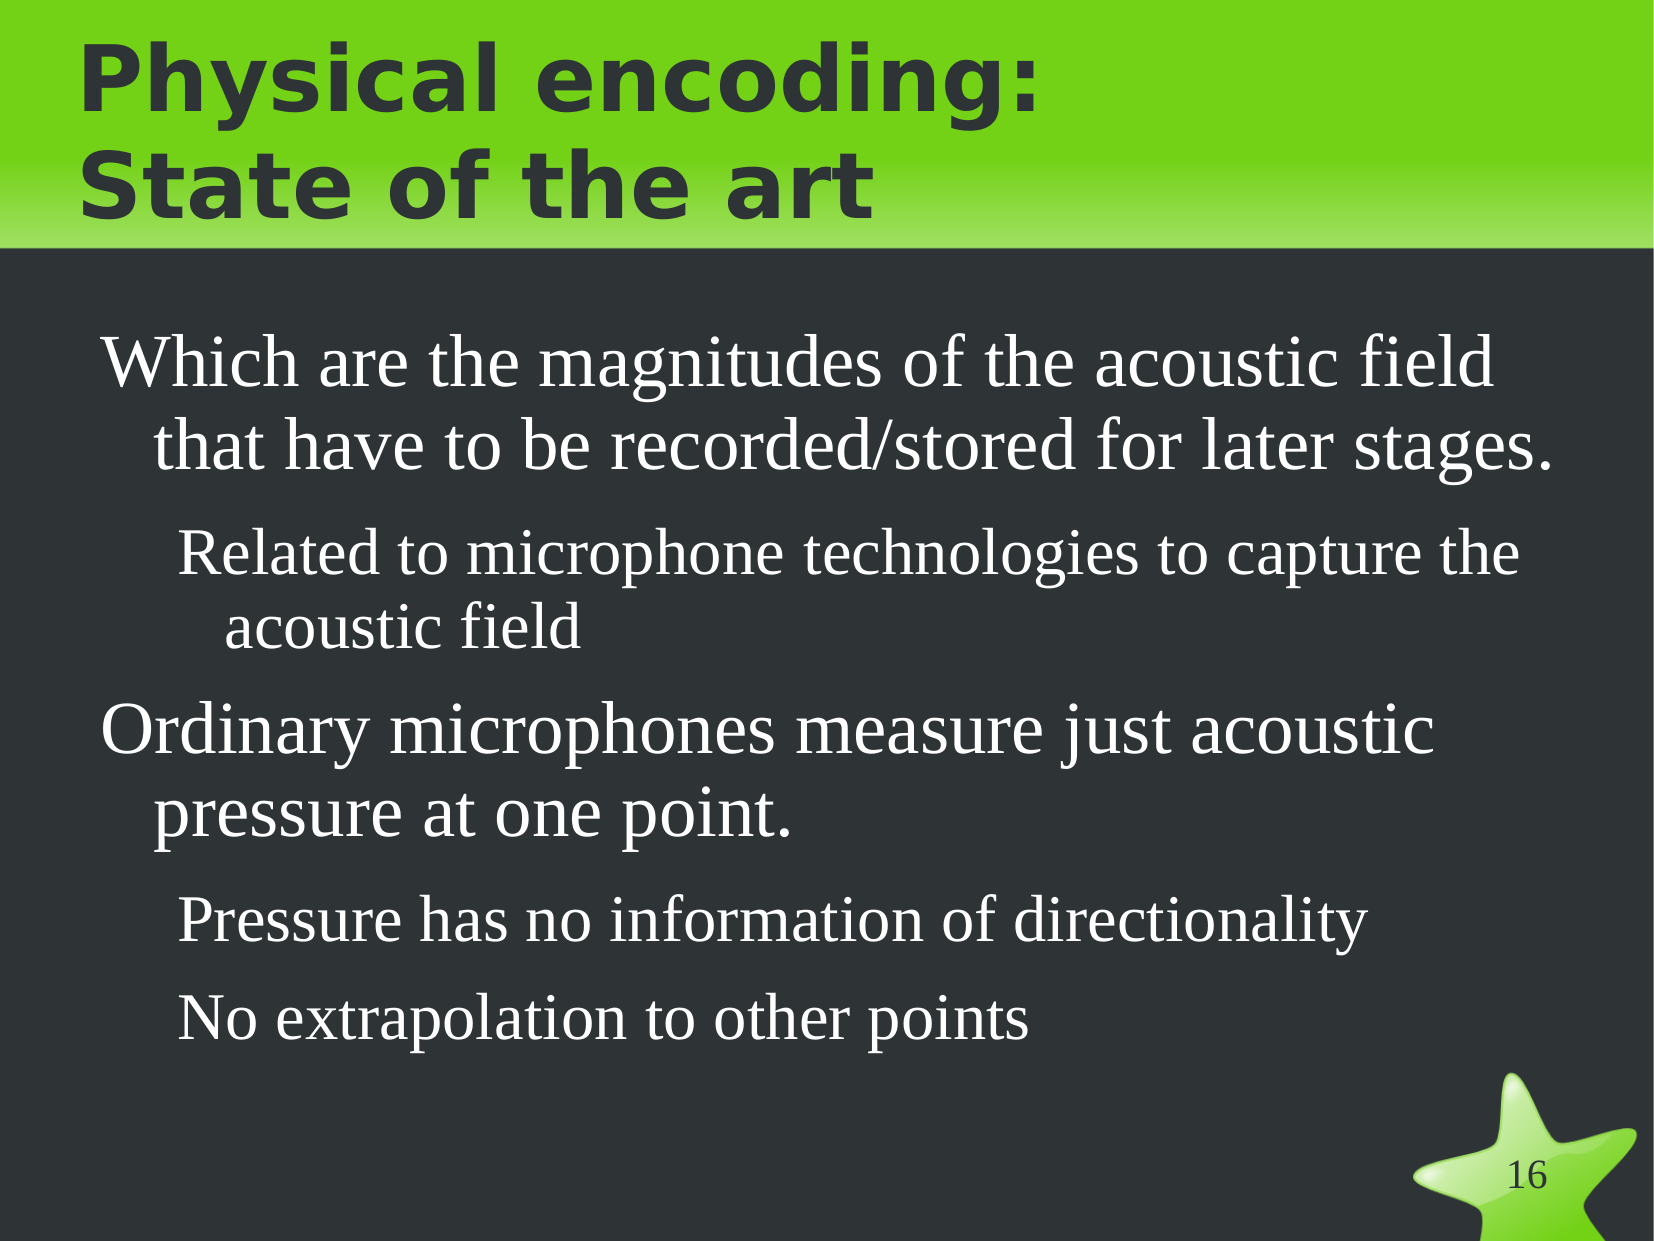

# Physical encoding: State of the art
Which are the magnitudes of the acoustic field that have to be recorded/stored for later stages.
Related to microphone technologies to capture the acoustic field
Ordinary microphones measure just acoustic pressure at one point.
Pressure has no information of directionality
No extrapolation to other points
16